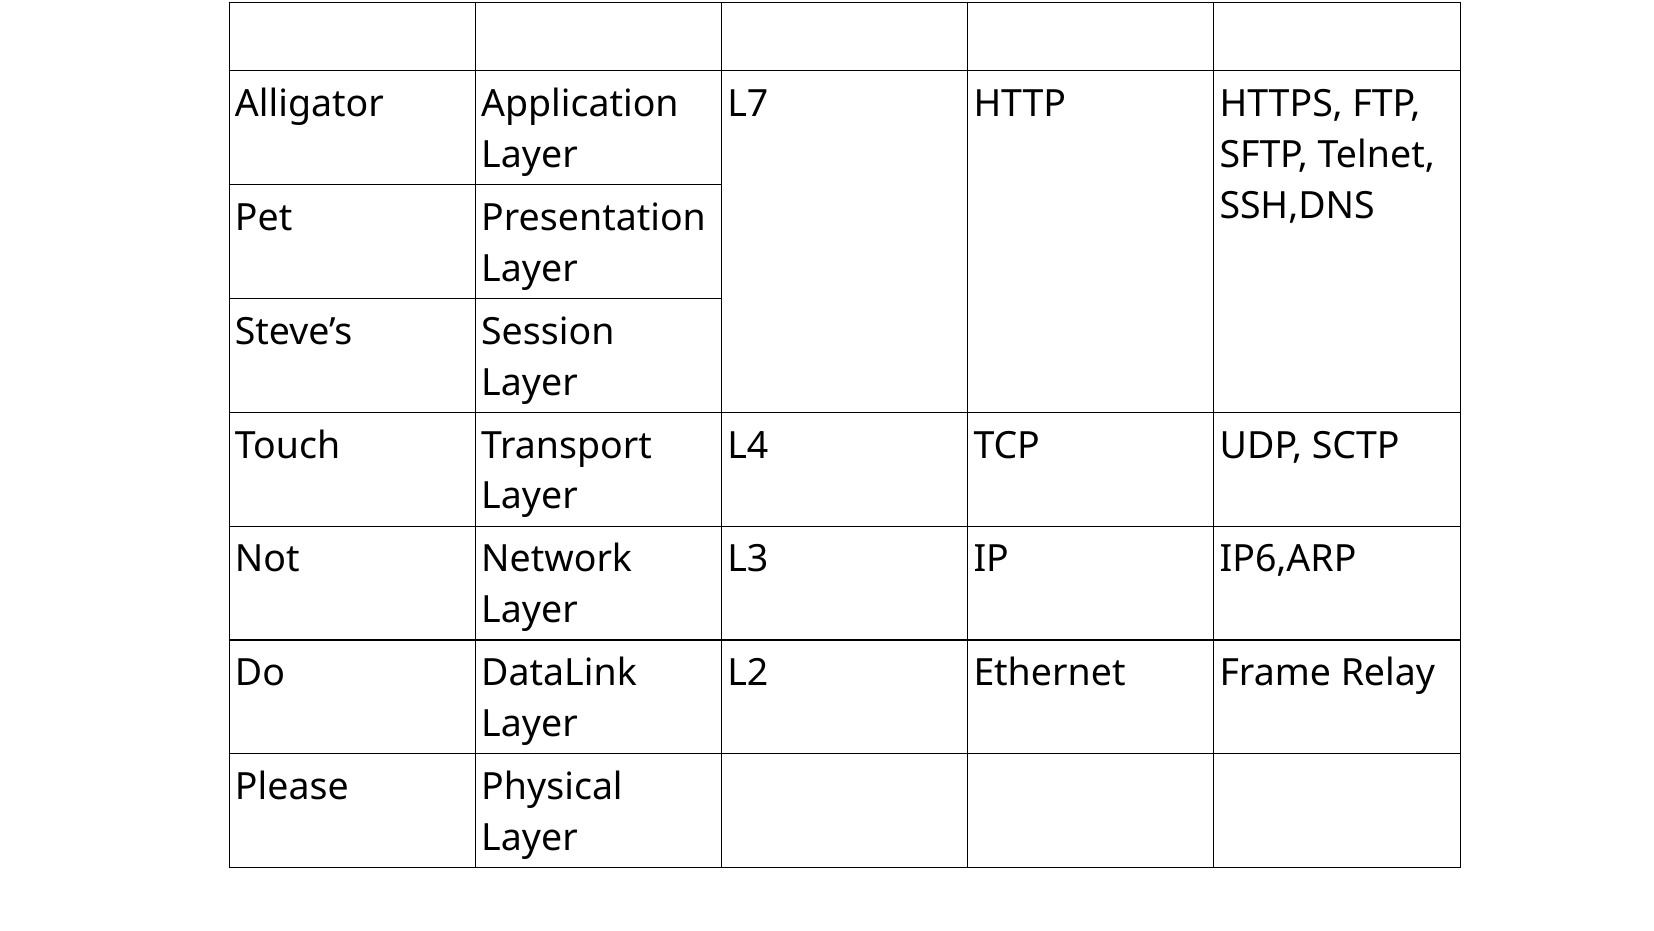

| | | | | |
| --- | --- | --- | --- | --- |
| Alligator | Application Layer | L7 | HTTP | HTTPS, FTP, SFTP, Telnet, SSH,DNS |
| Pet | Presentation Layer | | | |
| Steve’s | Session Layer | | | |
| Touch | Transport Layer | L4 | TCP | UDP, SCTP |
| Not | Network Layer | L3 | IP | IP6,ARP |
| Do | DataLink Layer | L2 | Ethernet | Frame Relay |
| Please | Physical Layer | | | |